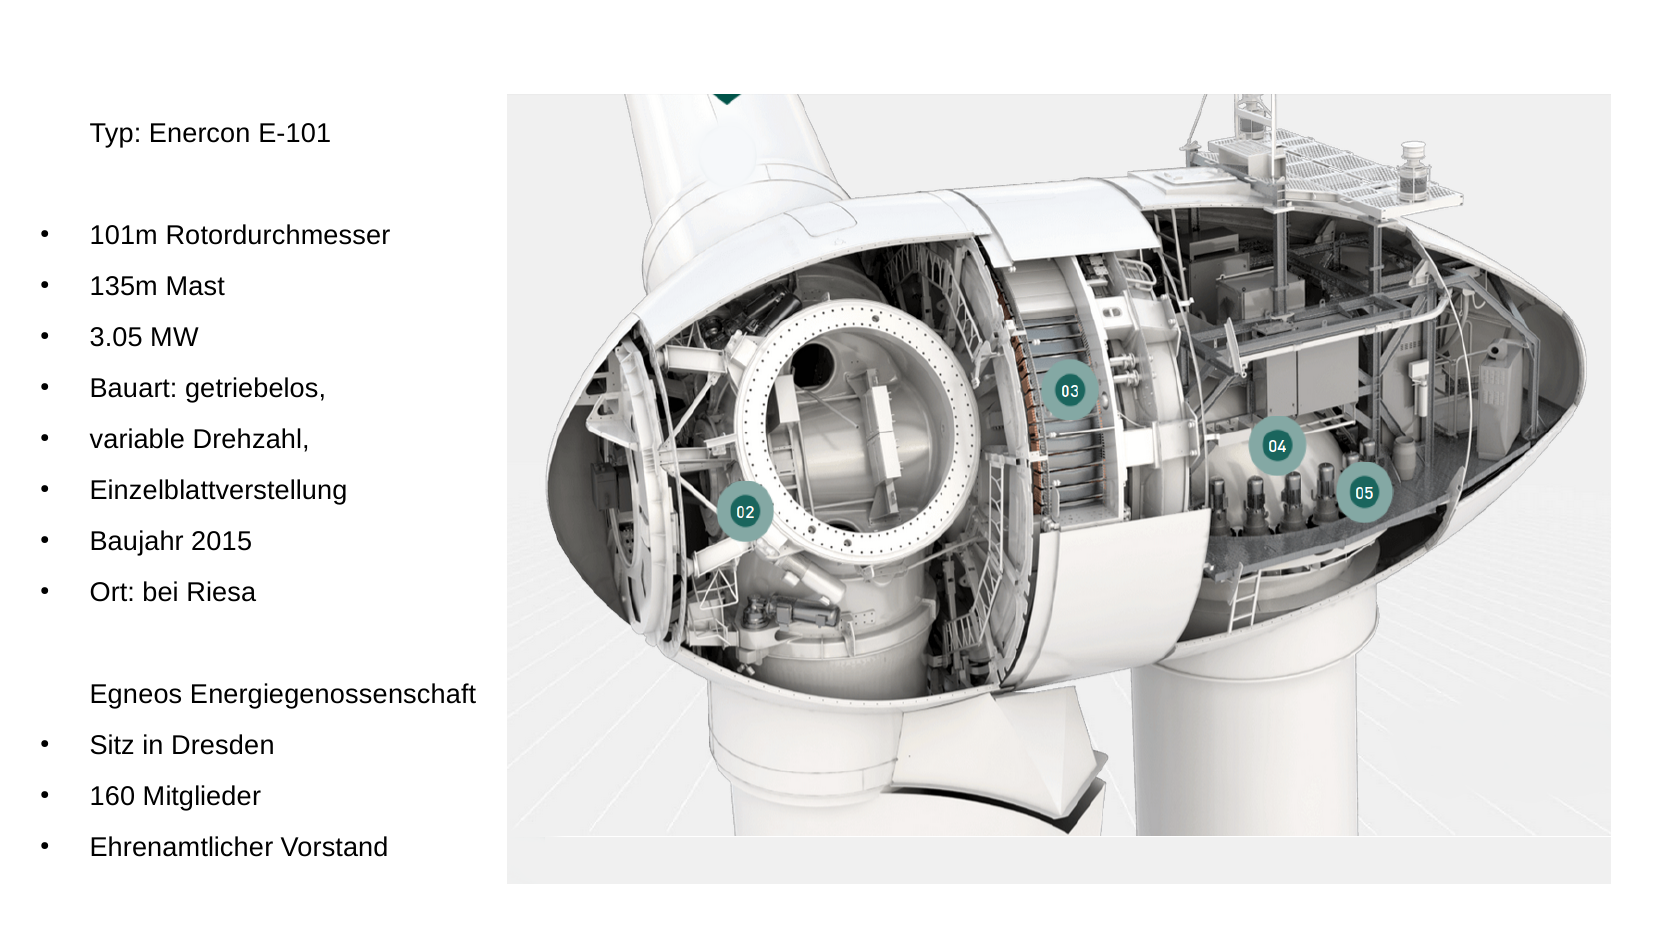

# Typ: Enercon E-101
101m Rotordurchmesser
135m Mast
3.05 MW
Bauart: getriebelos,
variable Drehzahl,
Einzelblattverstellung
Baujahr 2015
Ort: bei Riesa
Egneos Energiegenossenschaft
Sitz in Dresden
160 Mitglieder
Ehrenamtlicher Vorstand